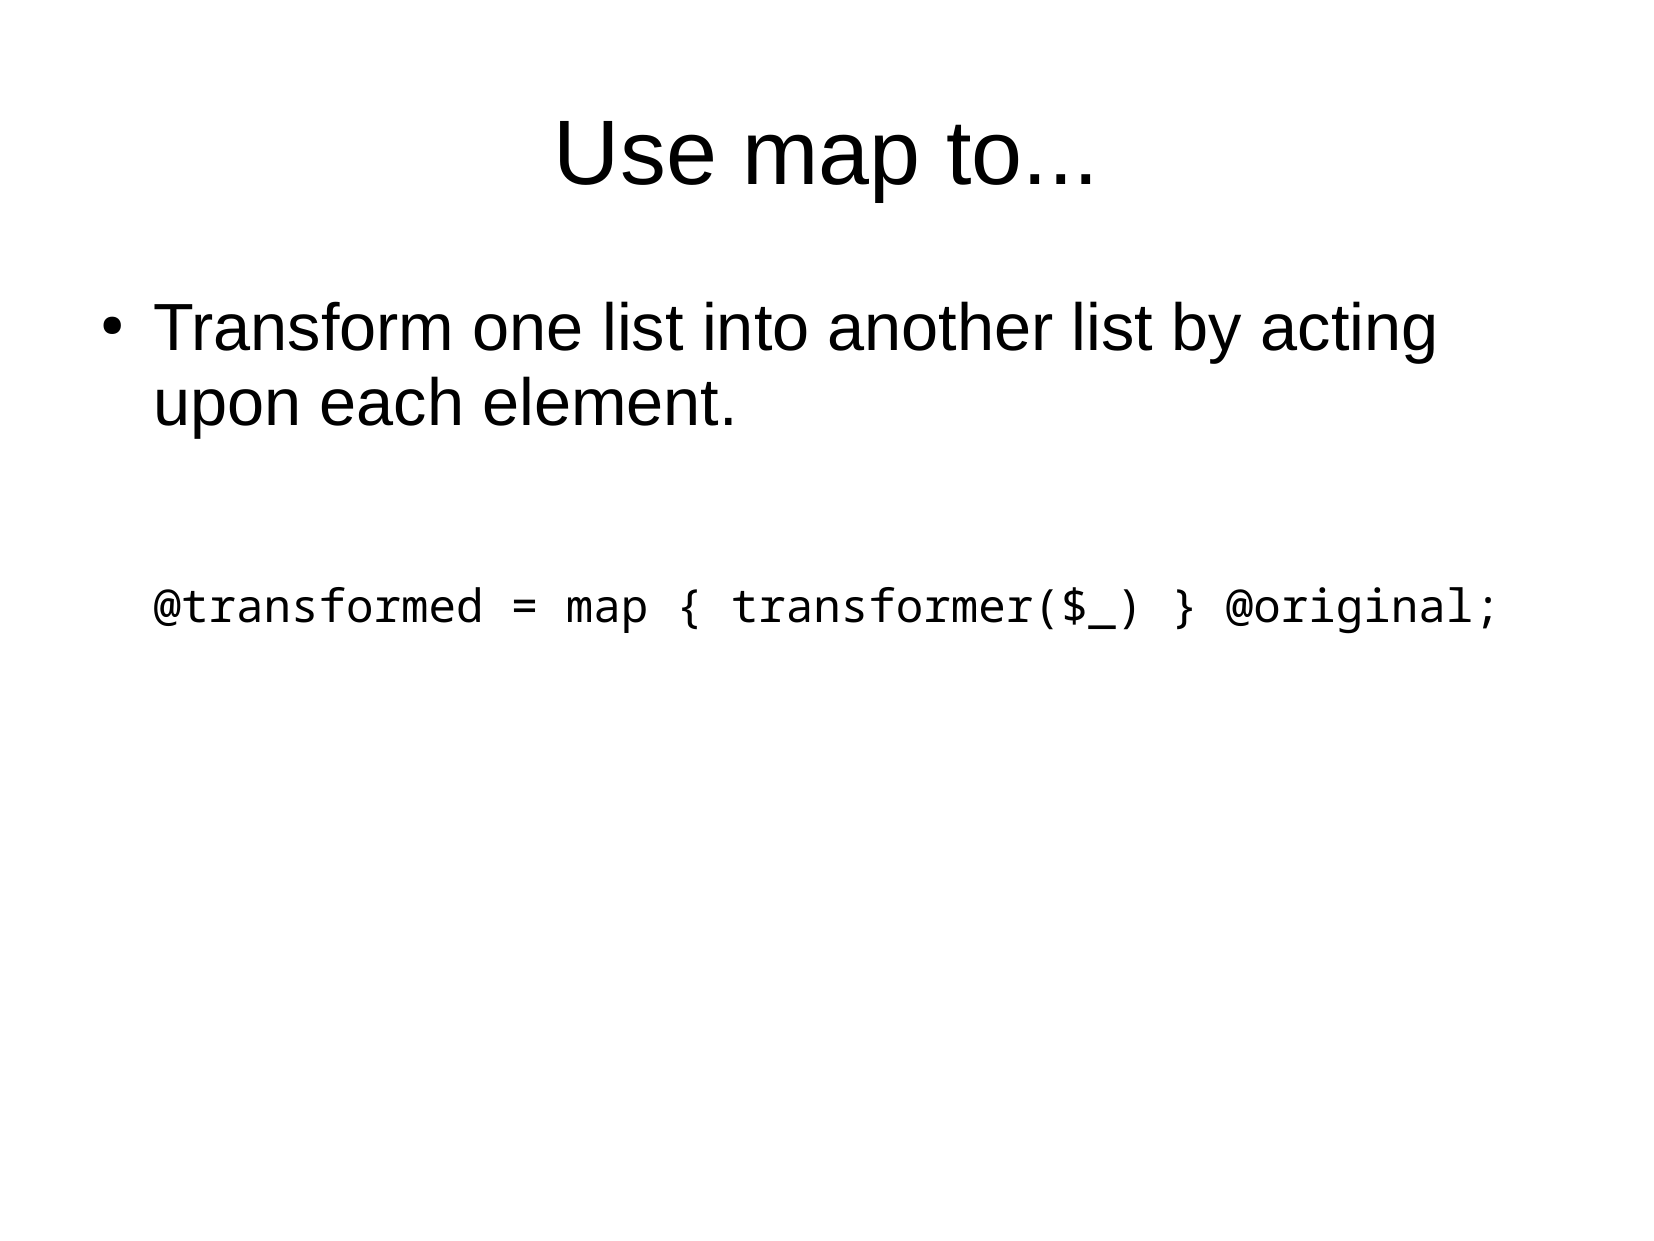

# Use map to...
Transform one list into another list by acting upon each element.
@transformed = map { transformer($_) } @original;